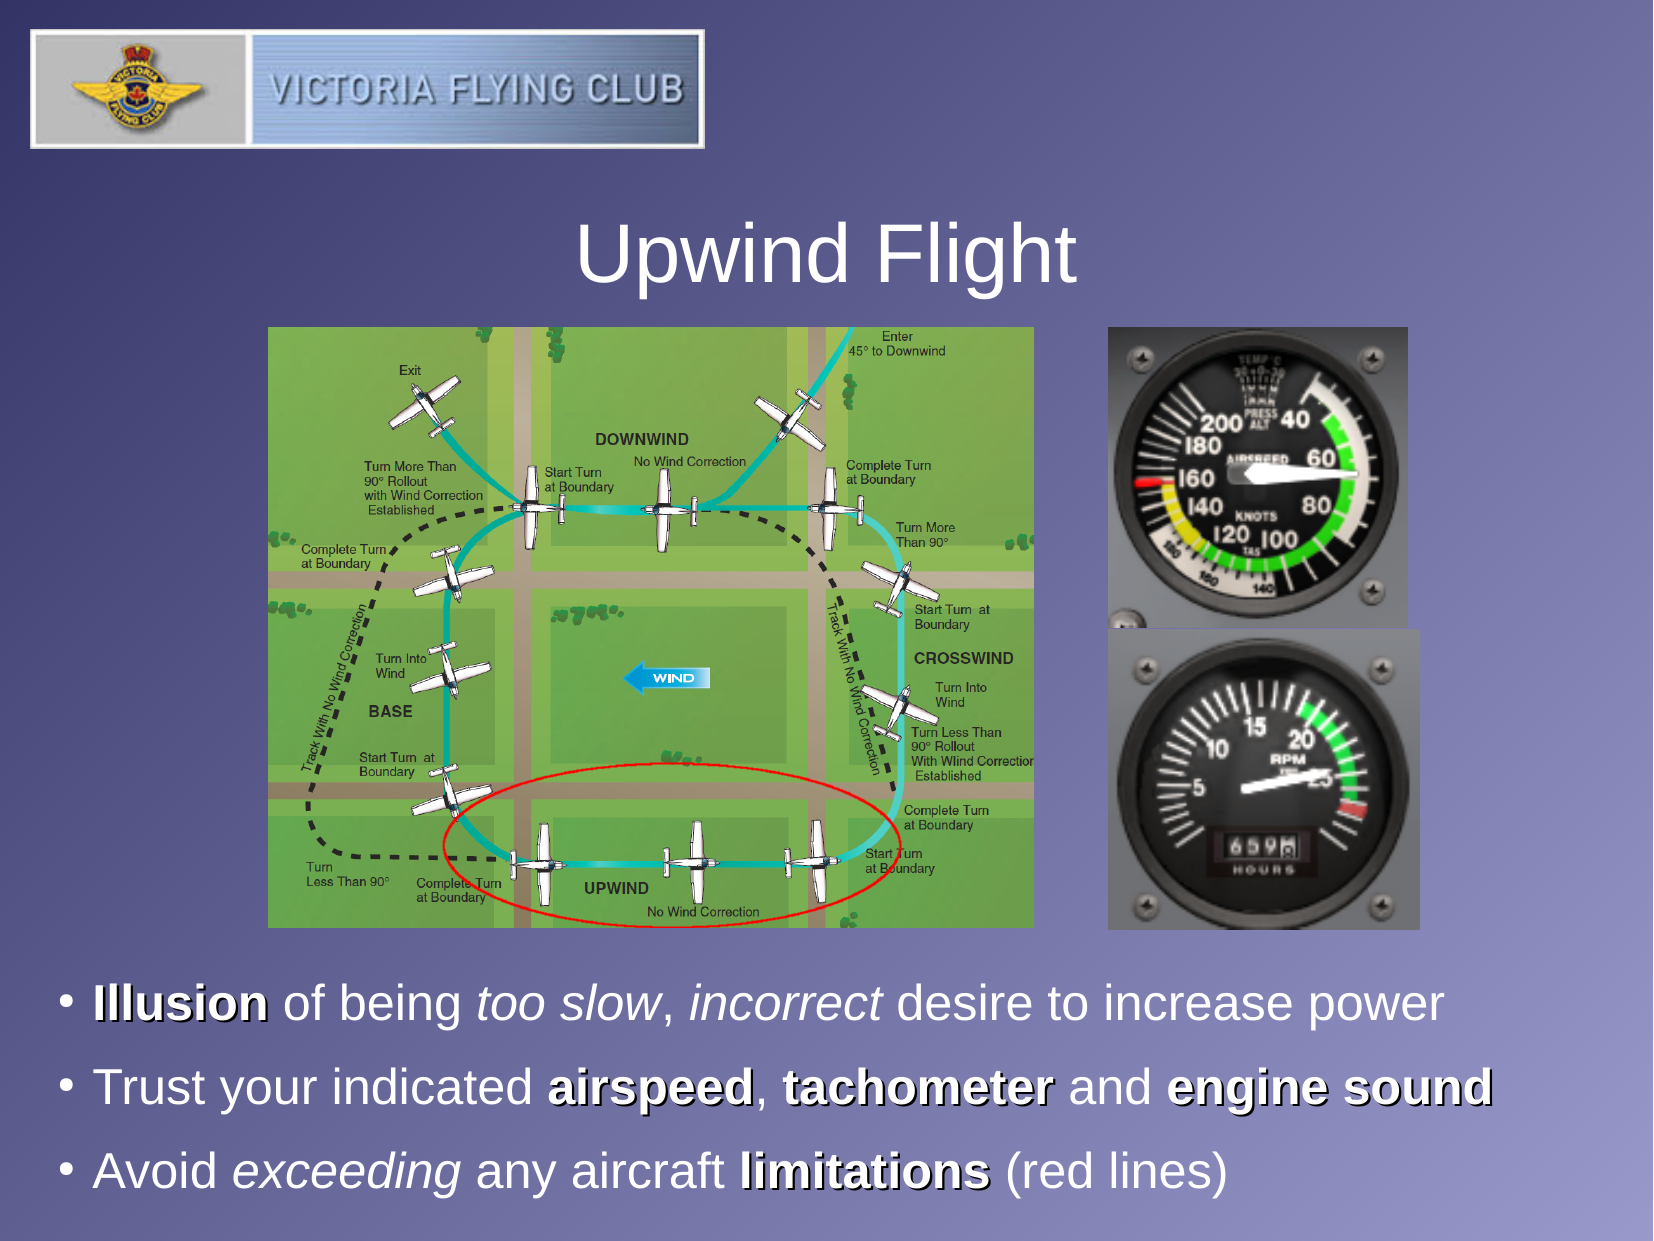

# Upwind Flight
Illusion of being too slow, incorrect desire to increase power
Trust your indicated airspeed, tachometer and engine sound
Avoid exceeding any aircraft limitations (red lines)